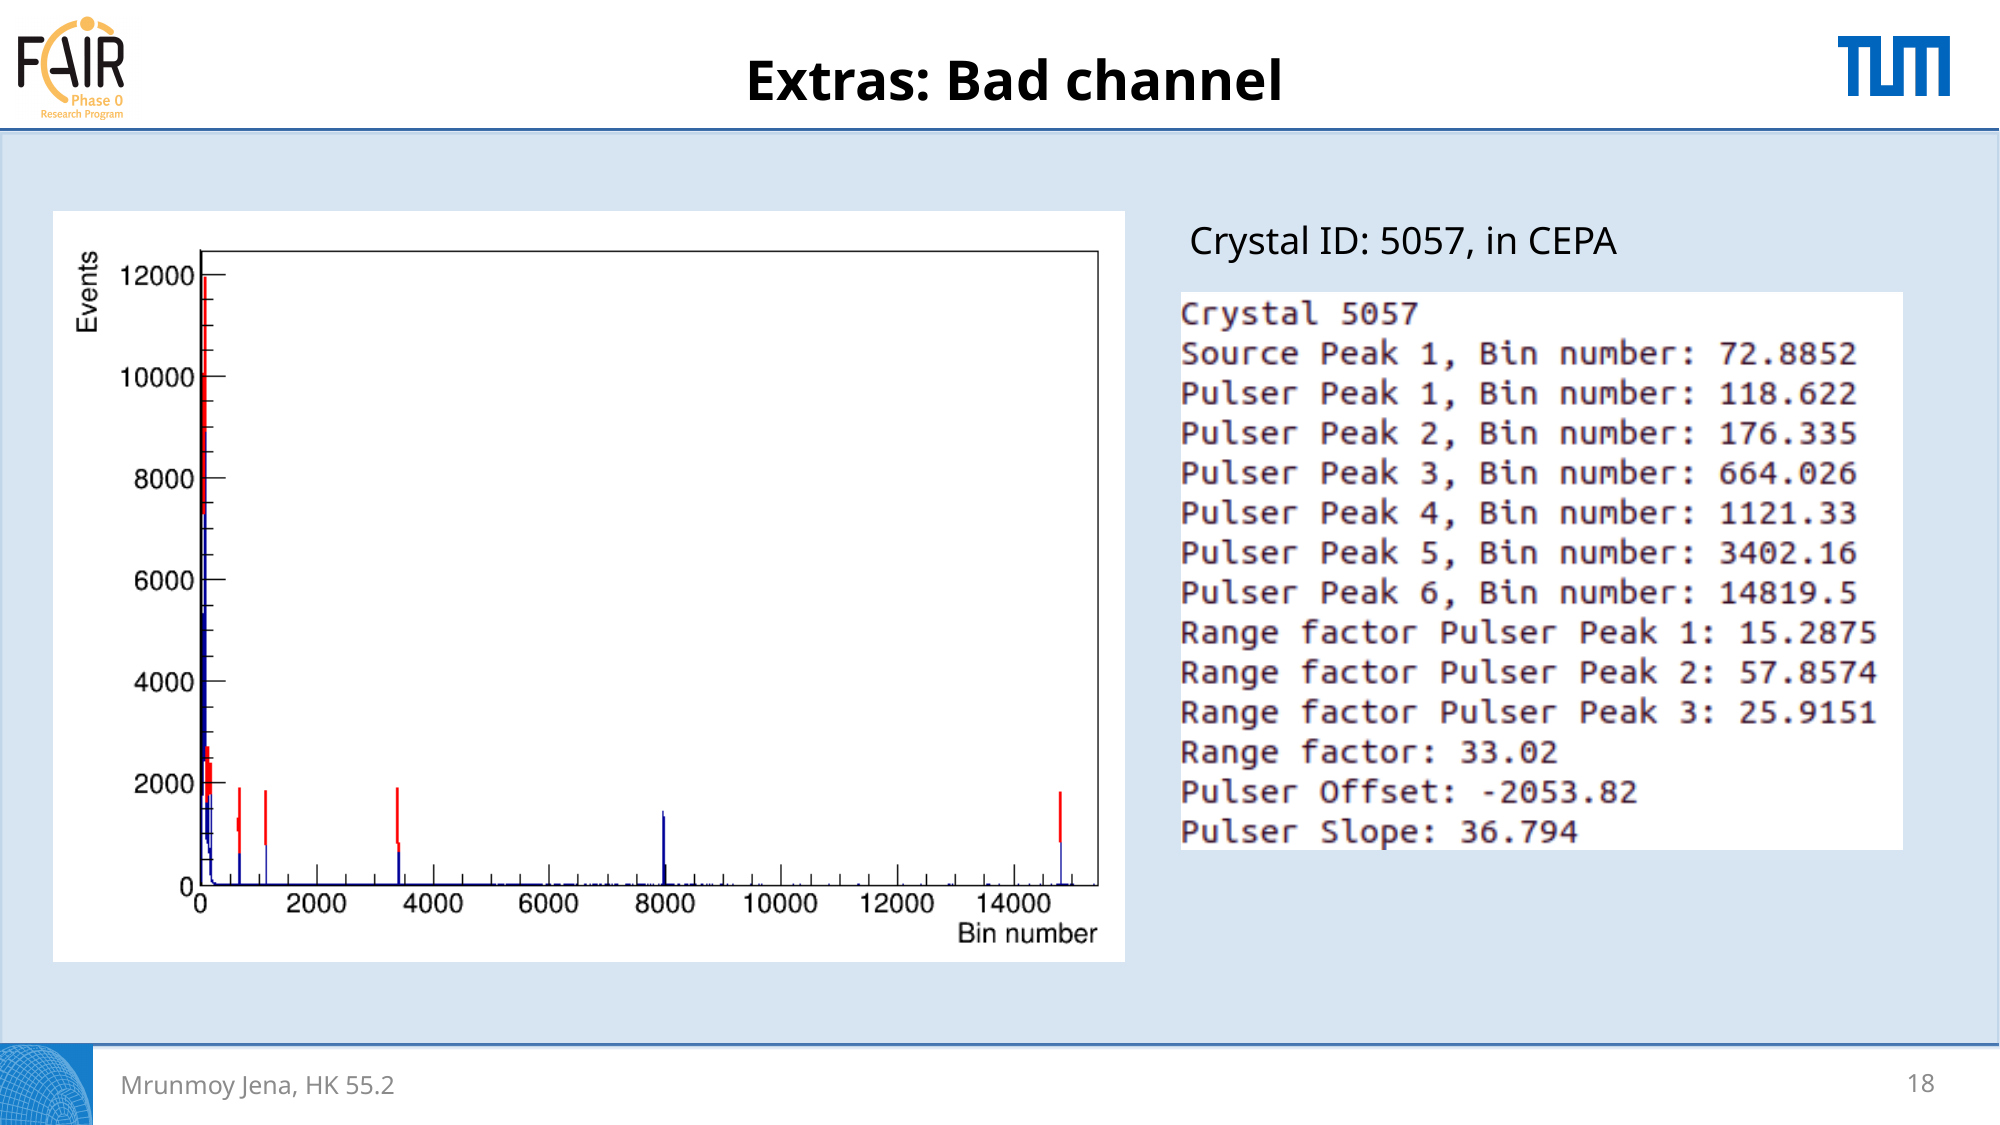

# Extras: Bad channel
Crystal ID: 5057, in CEPA
18